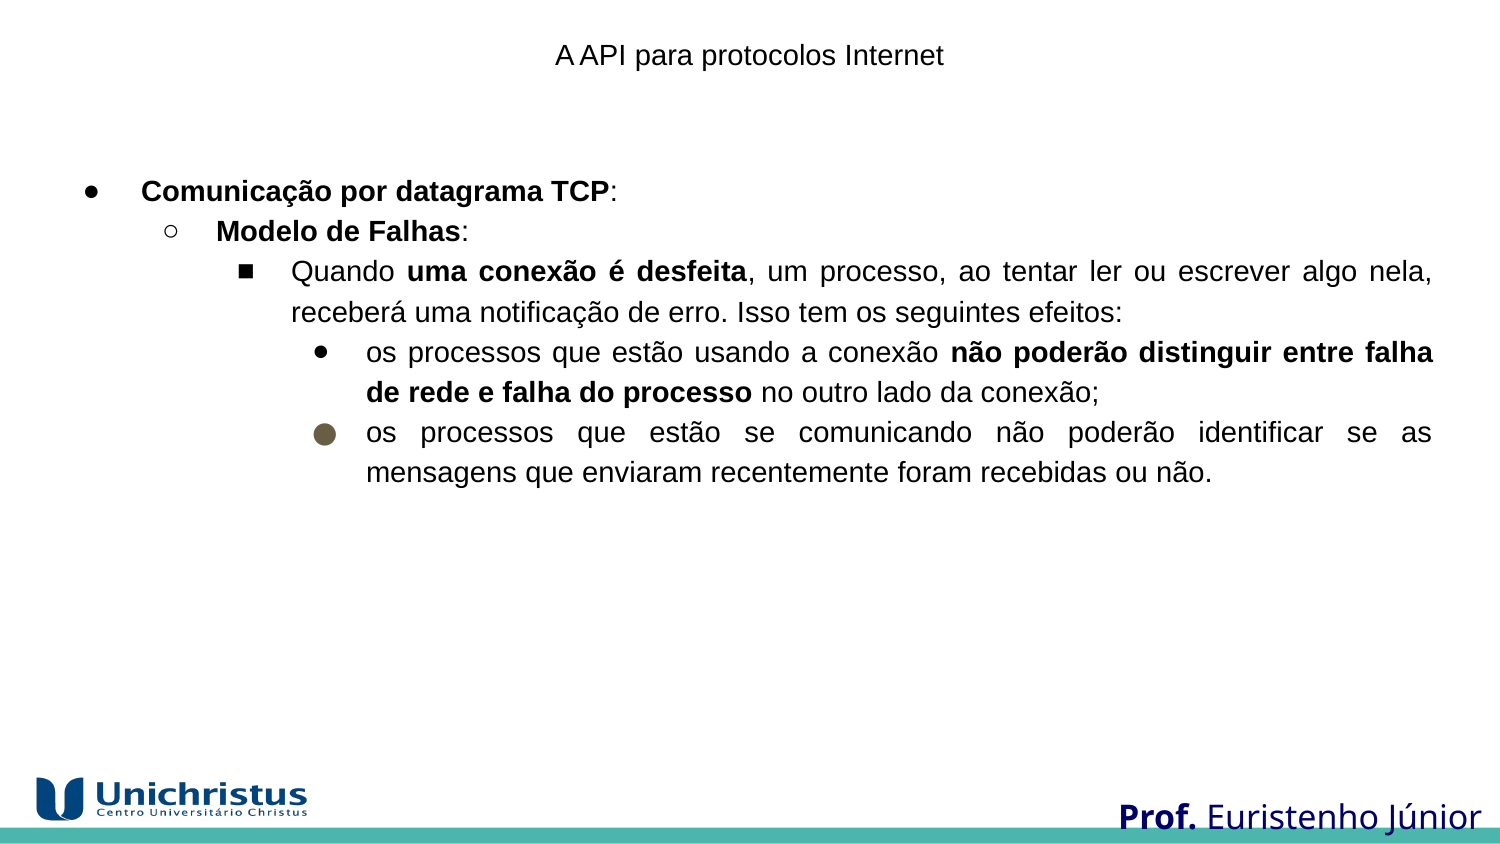

# A API para protocolos Internet
Comunicação por datagrama TCP:
Modelo de Falhas:
Quando uma conexão é desfeita, um processo, ao tentar ler ou escrever algo nela, receberá uma notificação de erro. Isso tem os seguintes efeitos:
os processos que estão usando a conexão não poderão distinguir entre falha de rede e falha do processo no outro lado da conexão;
os processos que estão se comunicando não poderão identificar se as mensagens que enviaram recentemente foram recebidas ou não.